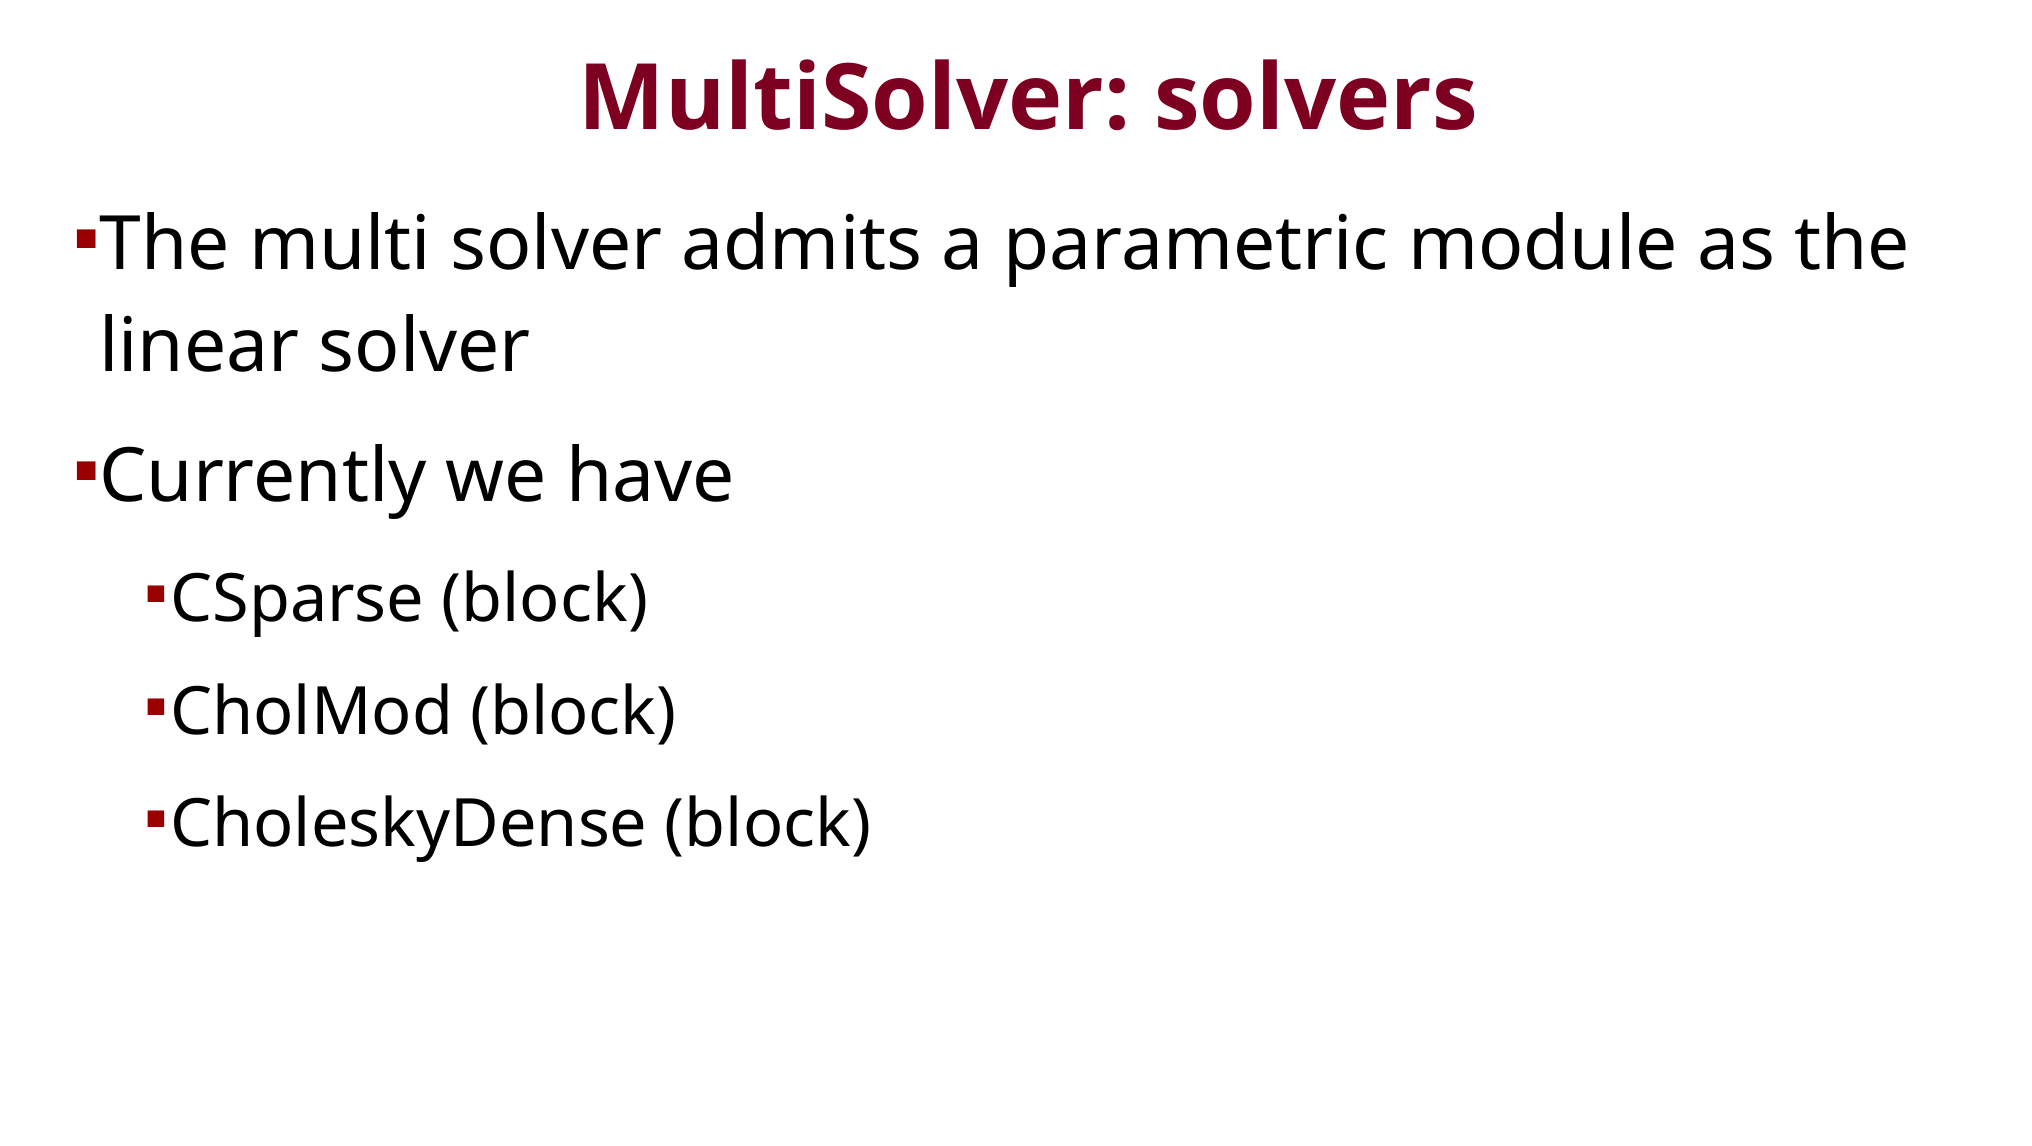

# MultiSolver: solvers
The multi solver admits a parametric module as the linear solver
Currently we have
CSparse (block)
CholMod (block)
CholeskyDense (block)